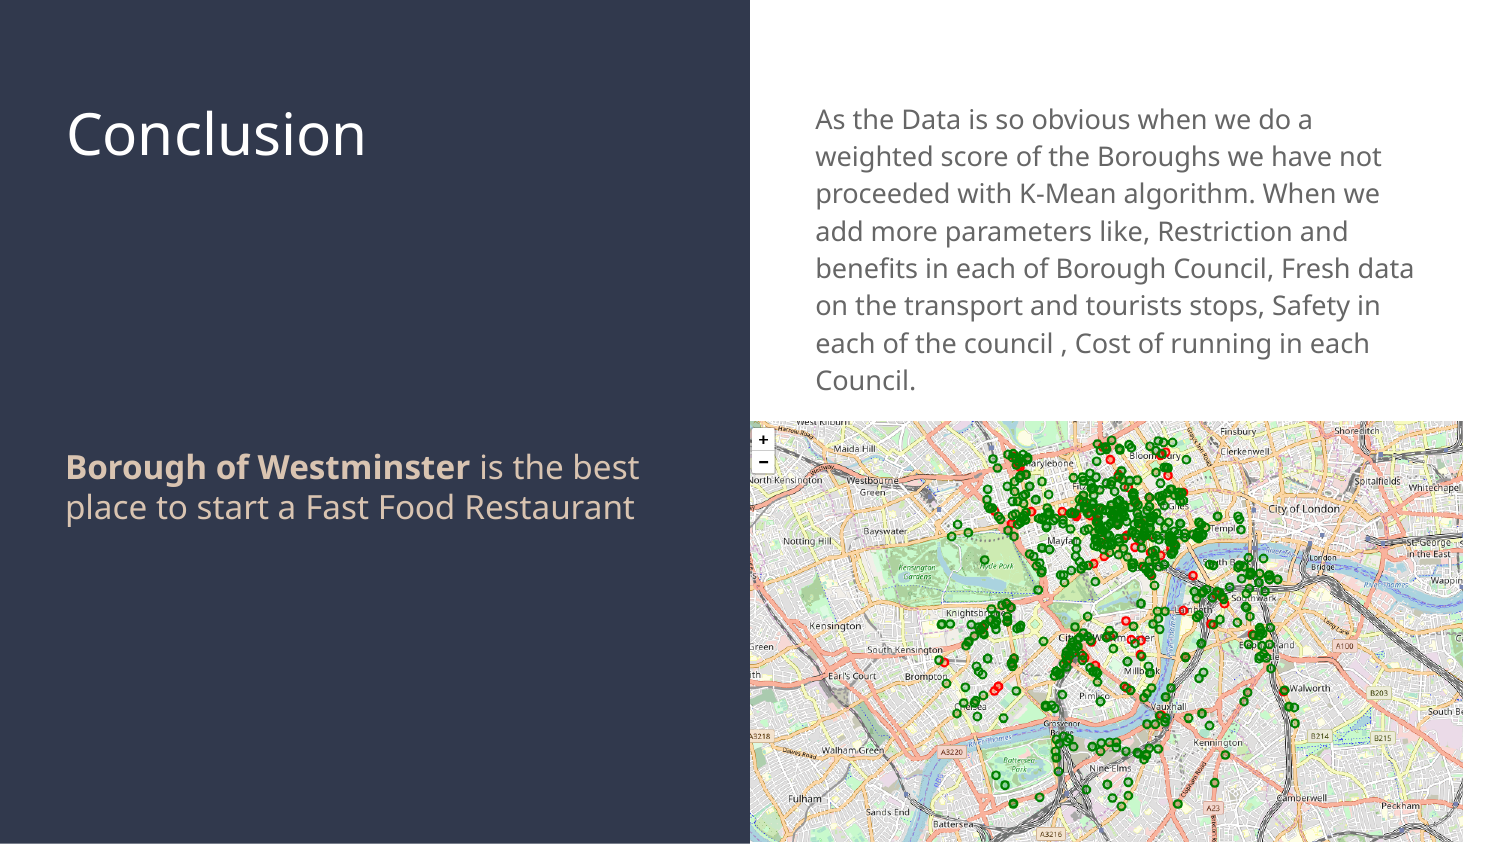

# Conclusion
As the Data is so obvious when we do a weighted score of the Boroughs we have not proceeded with K-Mean algorithm. When we add more parameters like, Restriction and benefits in each of Borough Council, Fresh data on the transport and tourists stops, Safety in each of the council , Cost of running in each Council.
Borough of Westminster is the best place to start a Fast Food Restaurant